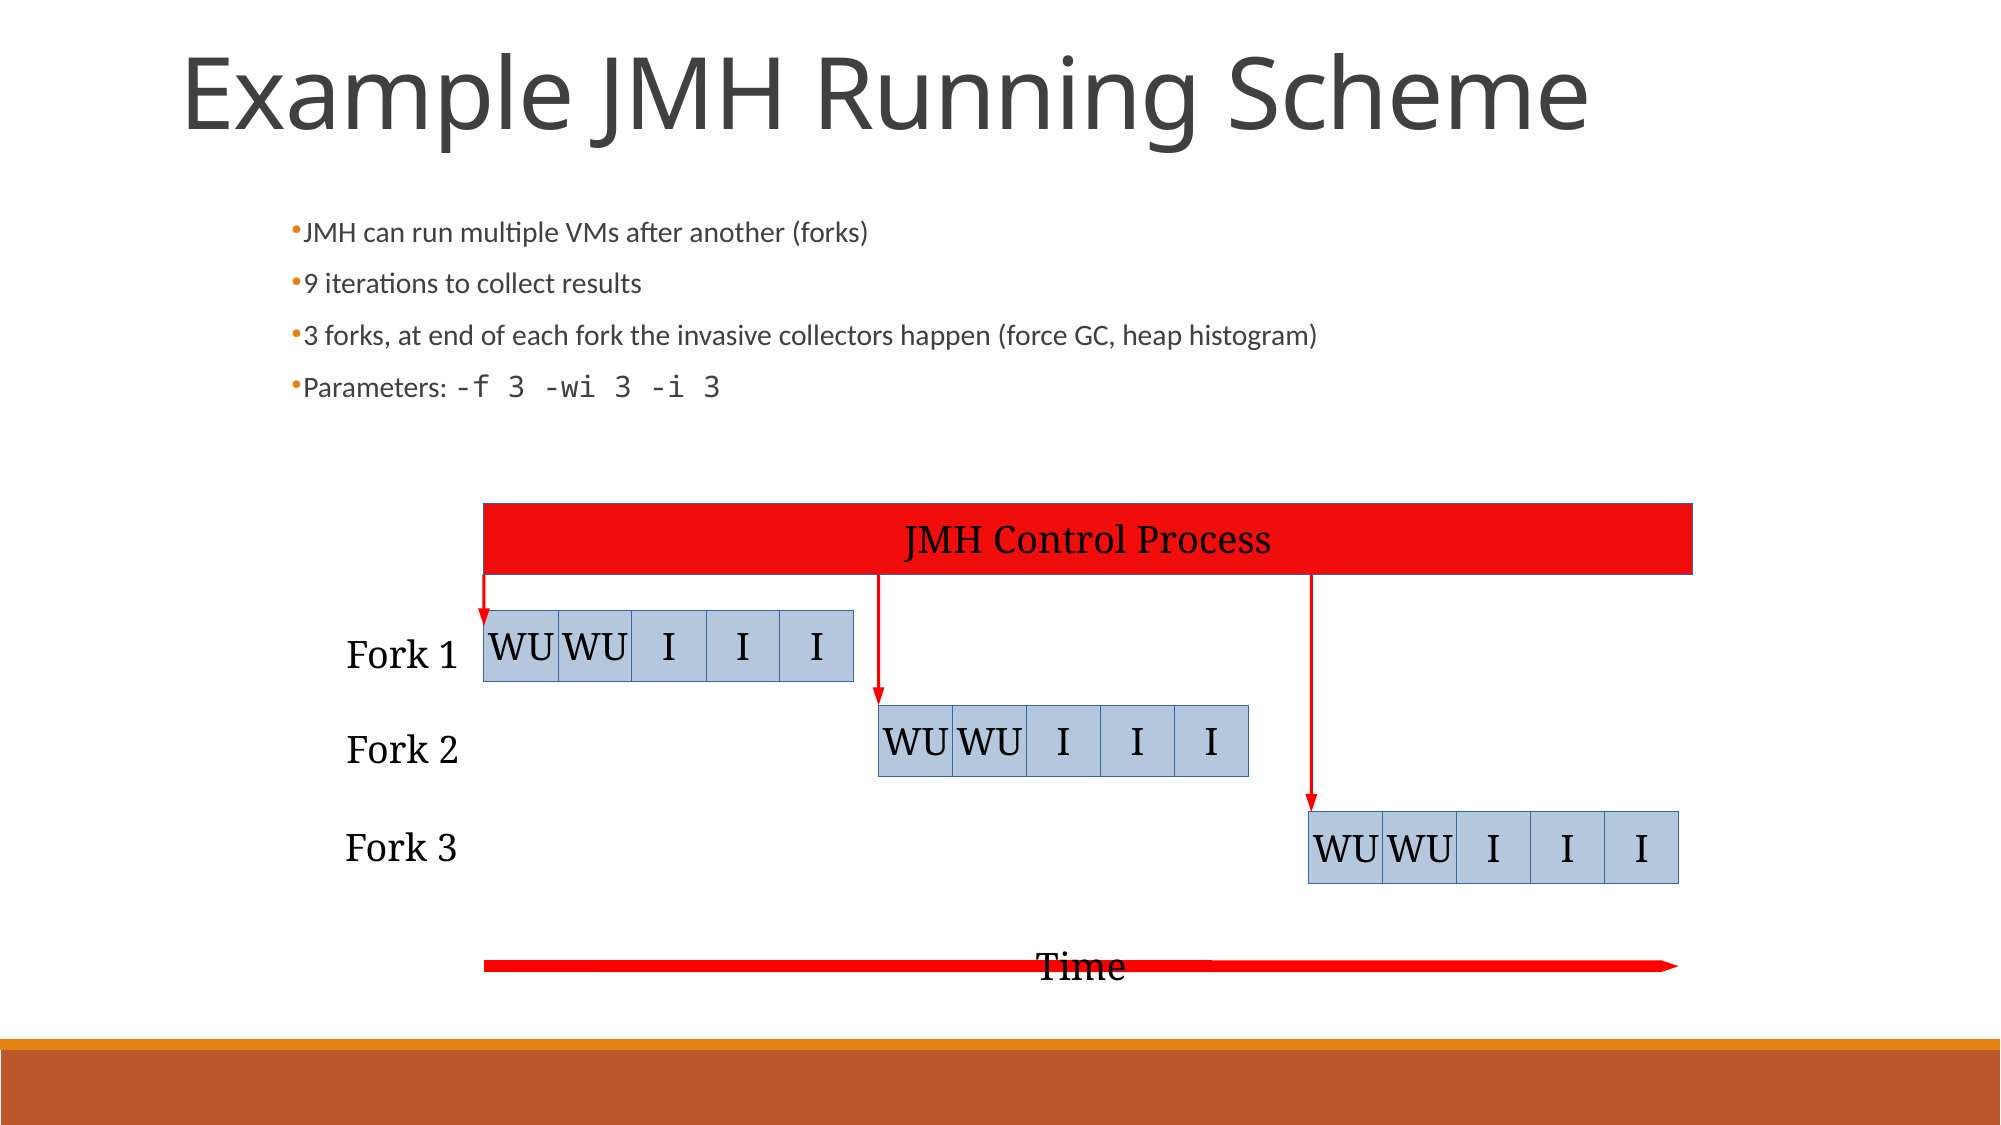

# Example JMH Running Scheme
JMH can run multiple VMs after another (forks)
9 iterations to collect results
3 forks, at end of each fork the invasive collectors happen (force GC, heap histogram)
Parameters: -f 3 -wi 3 -i 3
JMH Control Process
WU
WU
I
I
I
Fork 1
WU
WU
I
I
I
Fork 2
WU
WU
I
I
I
Fork 3
Time